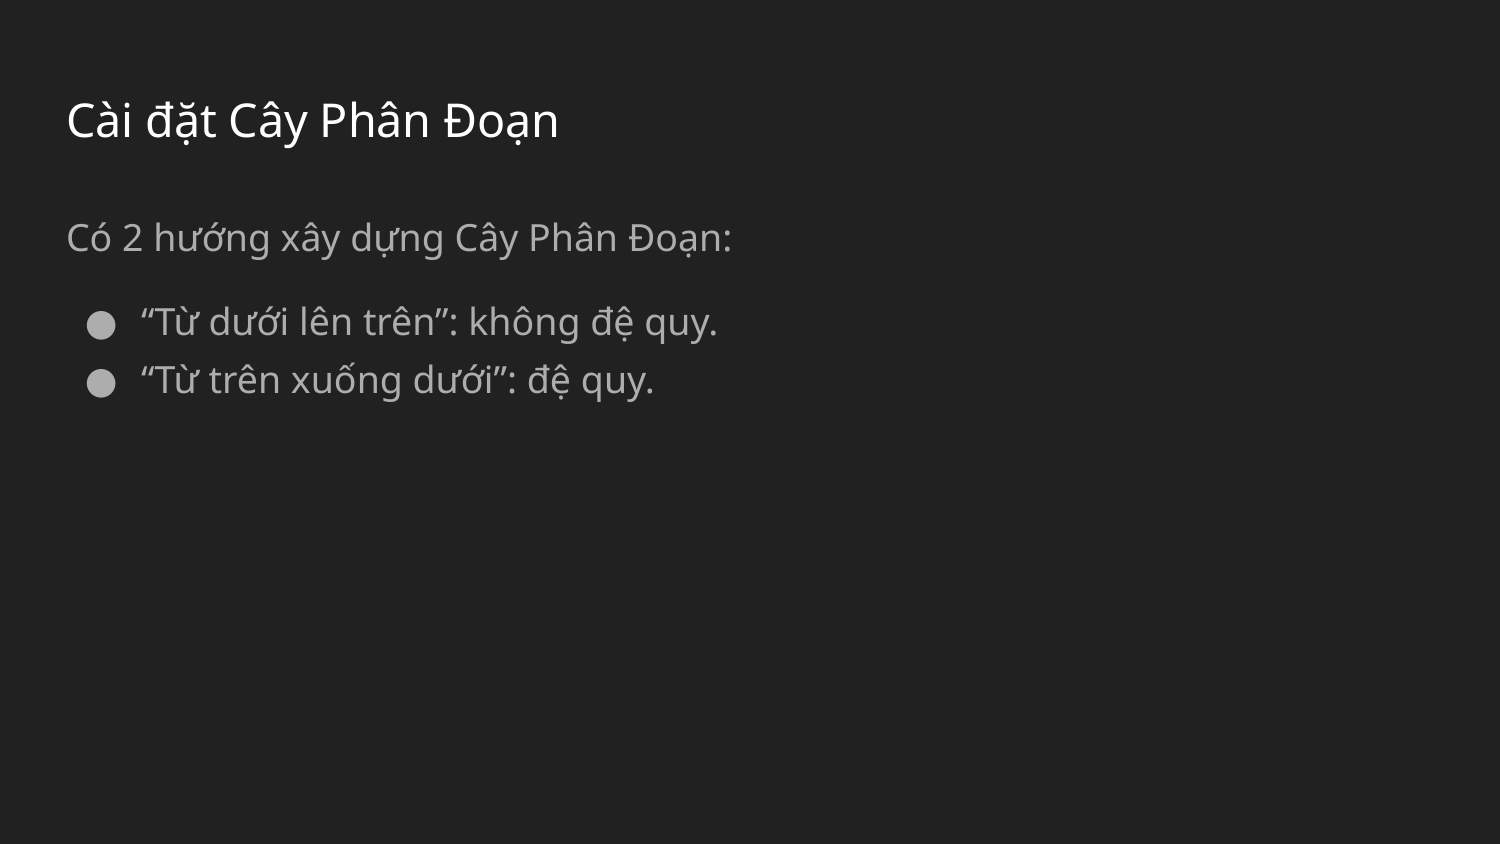

# Cài đặt Cây Phân Đoạn
Có 2 hướng xây dựng Cây Phân Đoạn:
“Từ dưới lên trên”: không đệ quy.
“Từ trên xuống dưới”: đệ quy.